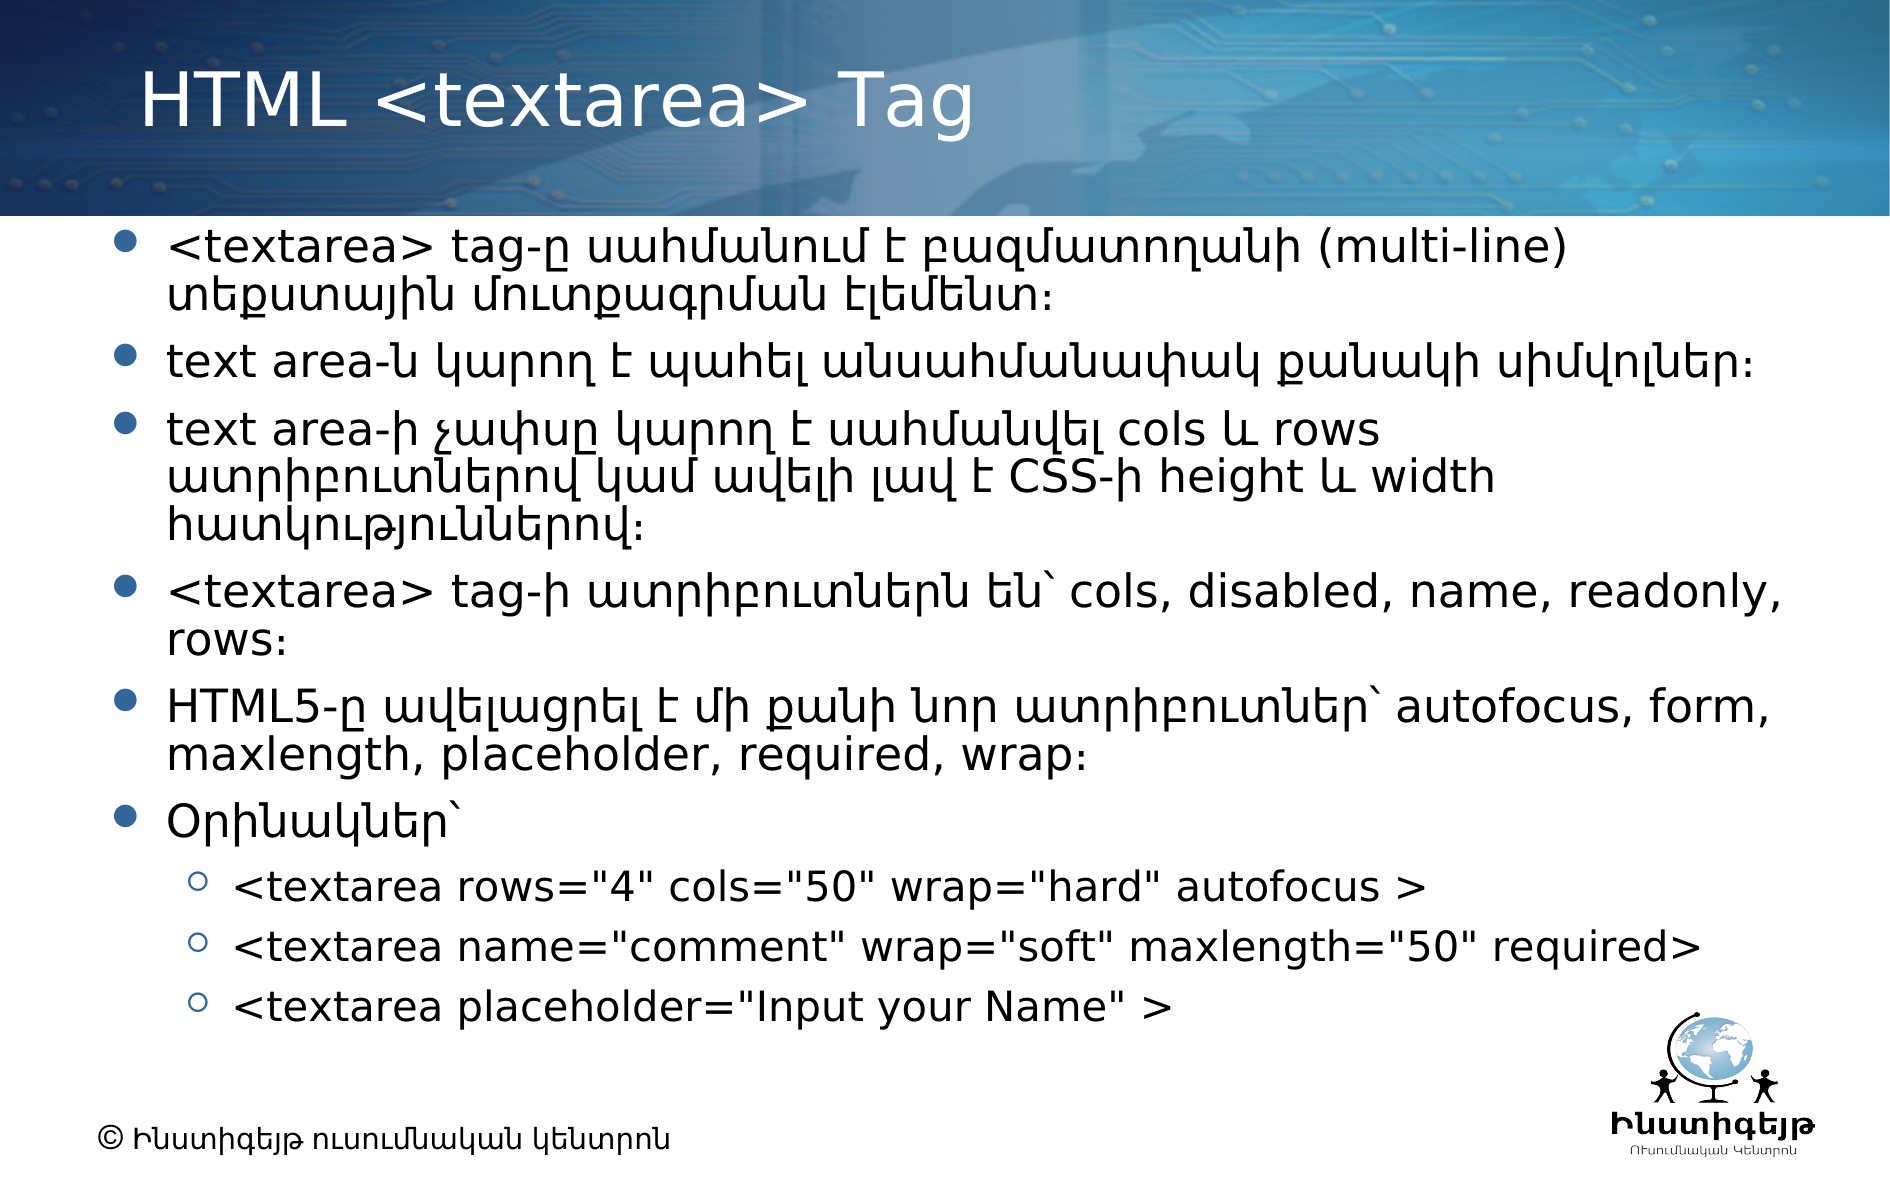

HTML <textarea> Tag
# <textarea> tag-ը սահմանում է բազմատողանի (multi-line) տեքստային մուտքագրման էլեմենտ։
text area-ն կարող է պահել անսահմանափակ քանակի սիմվոլներ։
text area-ի չափսը կարող է սահմանվել cols և rows ատրիբուտներով կամ ավելի լավ է CSS-ի height և width հատկություններով։
<textarea> tag-ի ատրիբուտներն են՝ cols, disabled, name, readonly, rows։
HTML5-ը ավելացրել է մի քանի նոր ատրիբուտներ՝ autofocus, form, maxlength, placeholder, required, wrap։
Օրինակներ՝
<textarea rows="4" cols="50" wrap="hard" autofocus >
<textarea name="comment" wrap="soft" maxlength="50" required>
<textarea placeholder="Input your Name" >